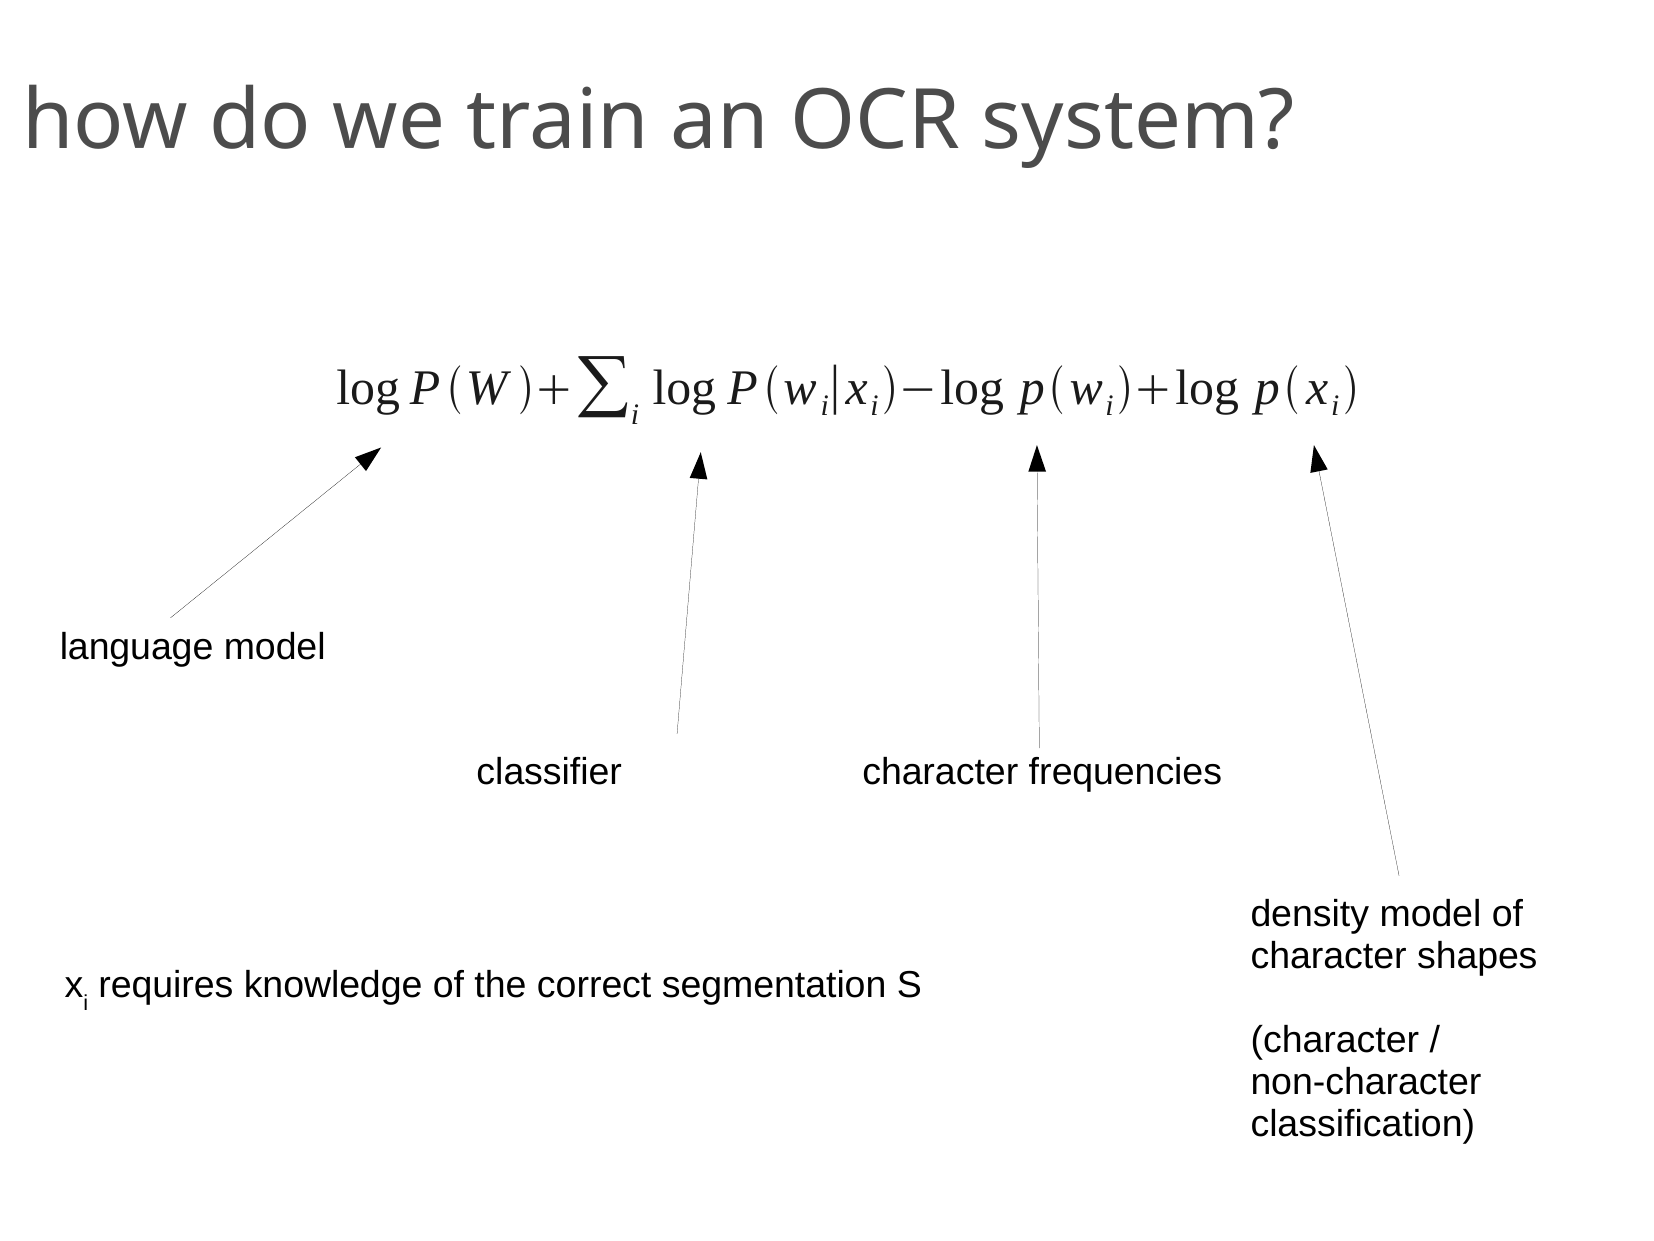

# how do we train an OCR system?
language model
classifier
character frequencies
density model of
character shapes
(character /
non-character
classification)
xi requires knowledge of the correct segmentation S